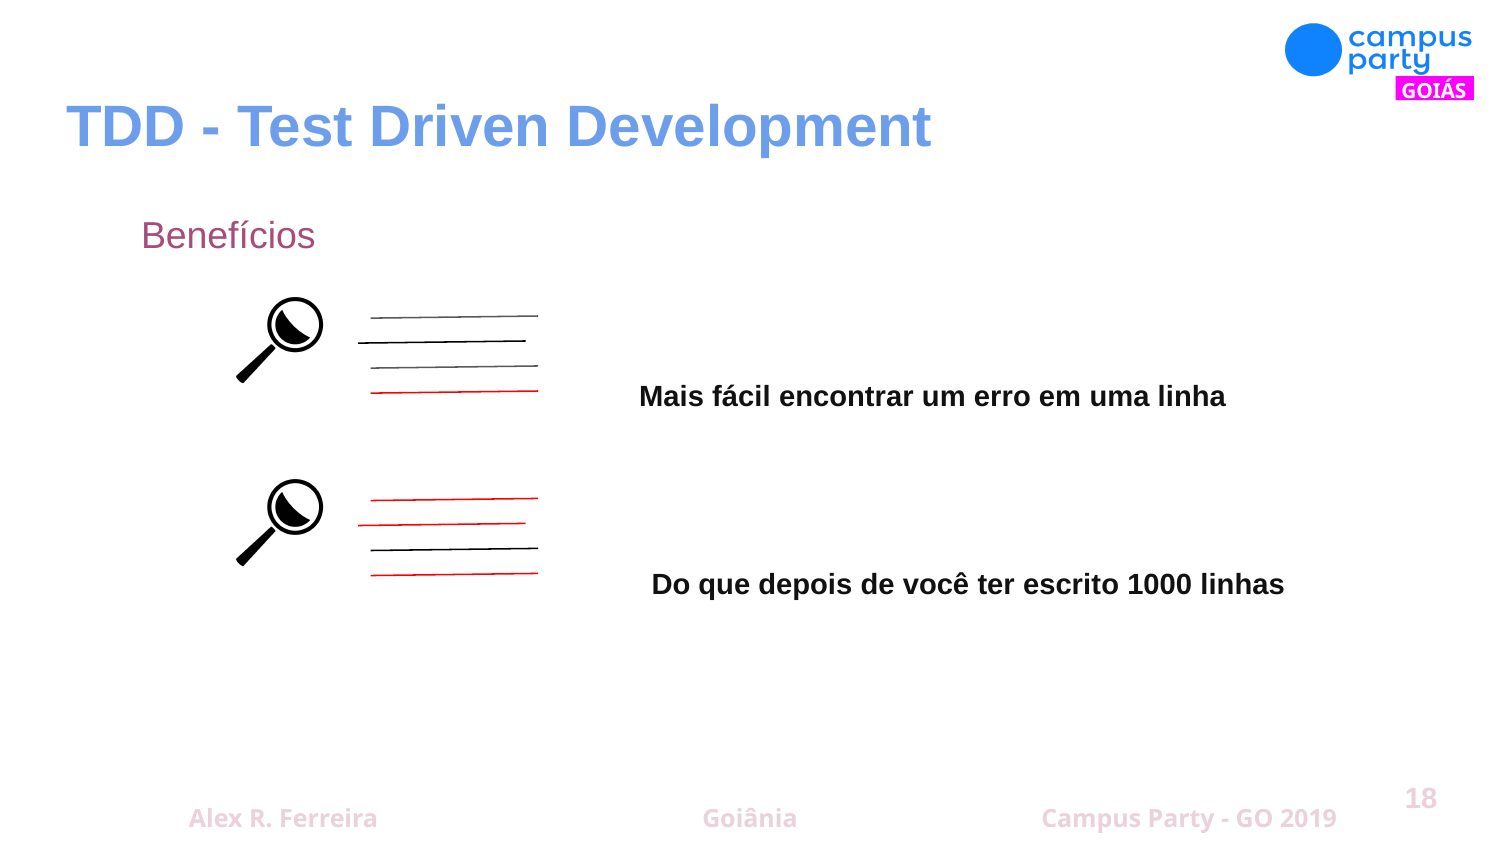

# TDD - Test Driven Development
Benefícios
Mais fácil encontrar um erro em uma linha
Do que depois de você ter escrito 1000 linhas